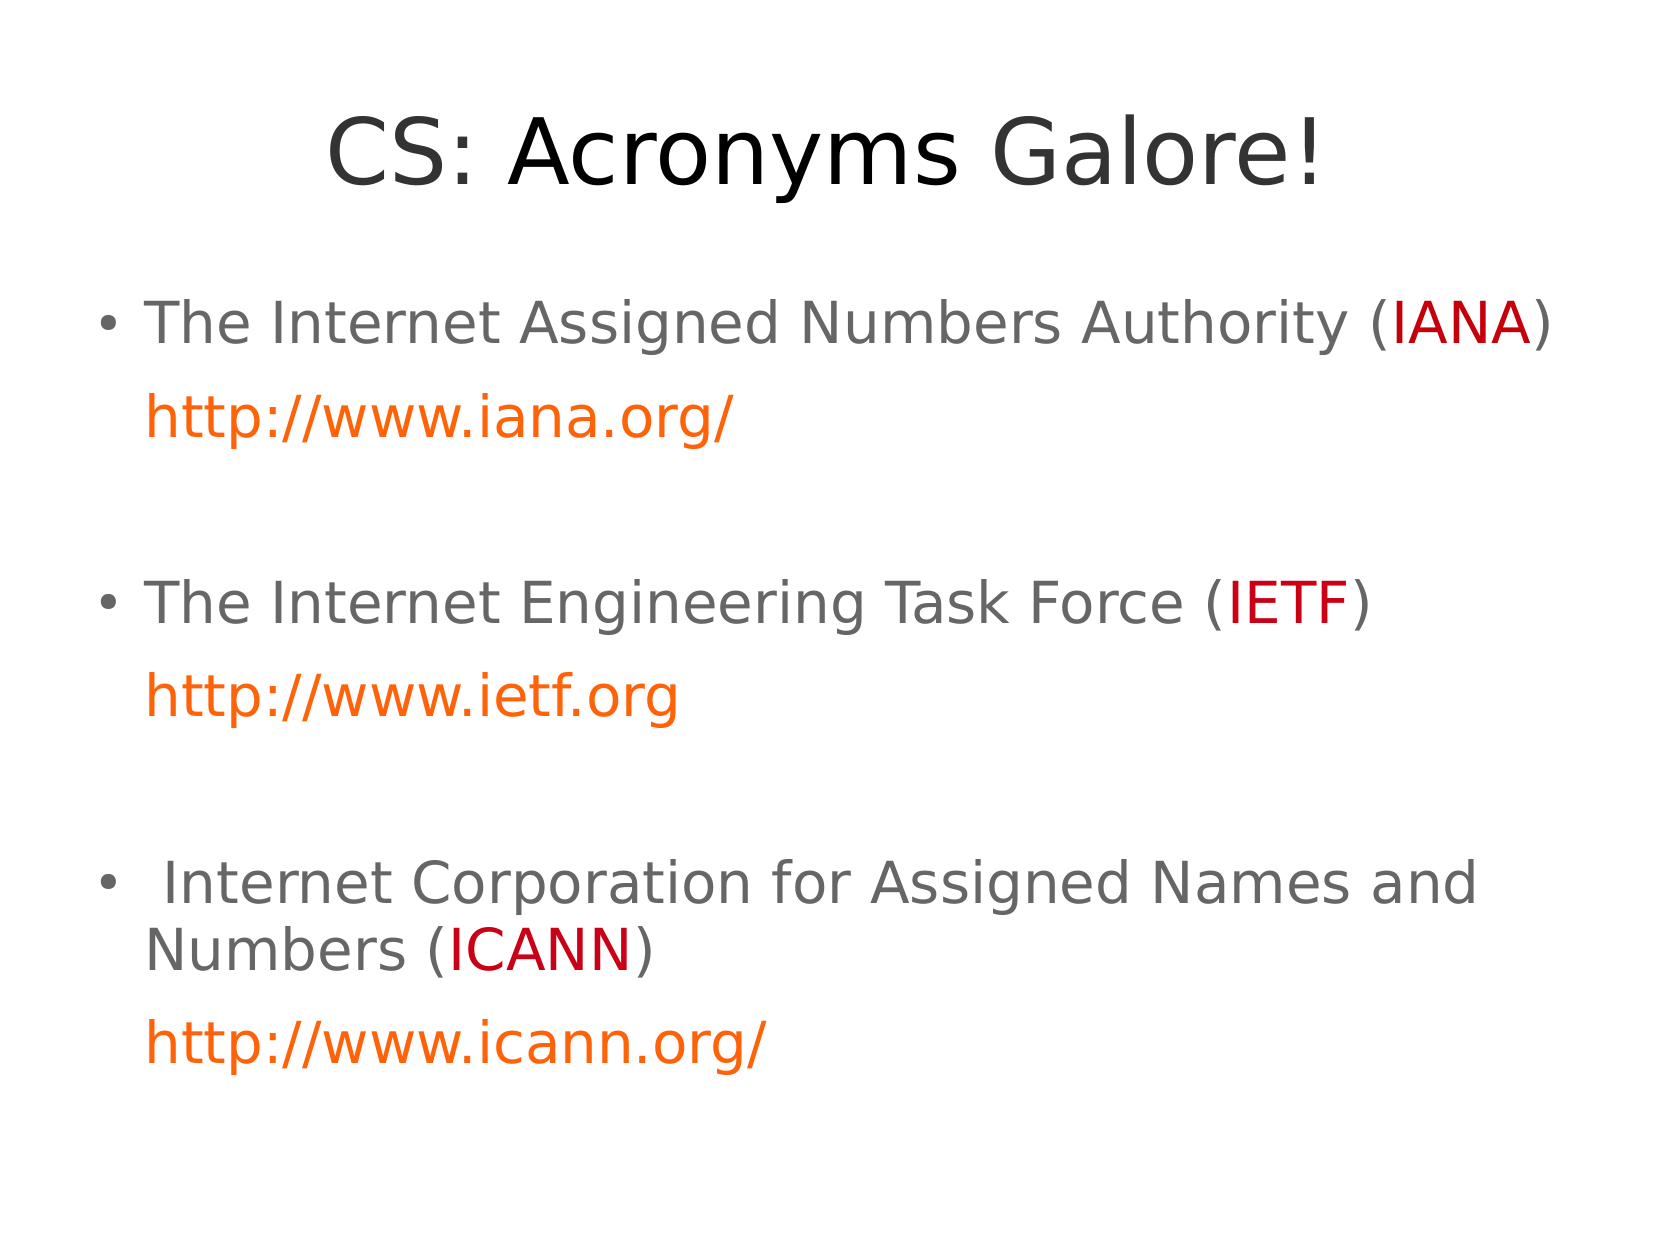

# CS: Acronyms Galore!
The Internet Assigned Numbers Authority (IANA)
http://www.iana.org/
The Internet Engineering Task Force (IETF)
http://www.ietf.org
 Internet Corporation for Assigned Names and Numbers (ICANN)
http://www.icann.org/